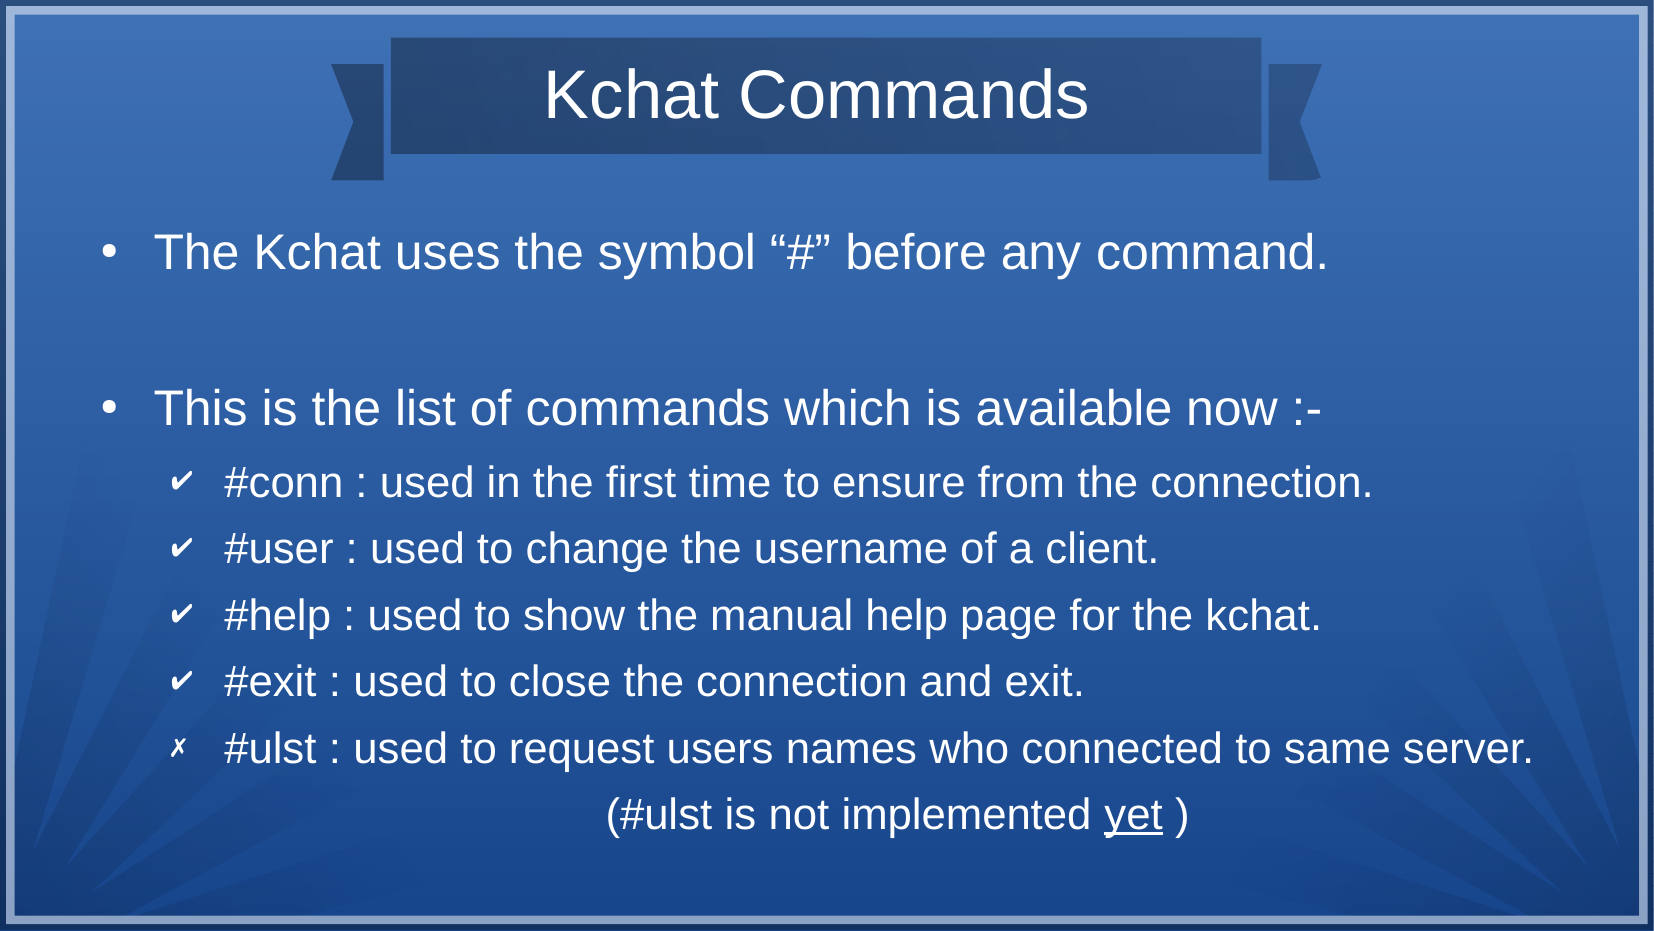

# Kchat Commands
The Kchat uses the symbol “#” before any command.
This is the list of commands which is available now :-
#conn : used in the first time to ensure from the connection.
#user : used to change the username of a client.
#help : used to show the manual help page for the kchat.
#exit : used to close the connection and exit.
#ulst : used to request users names who connected to same server.
(#ulst is not implemented yet )